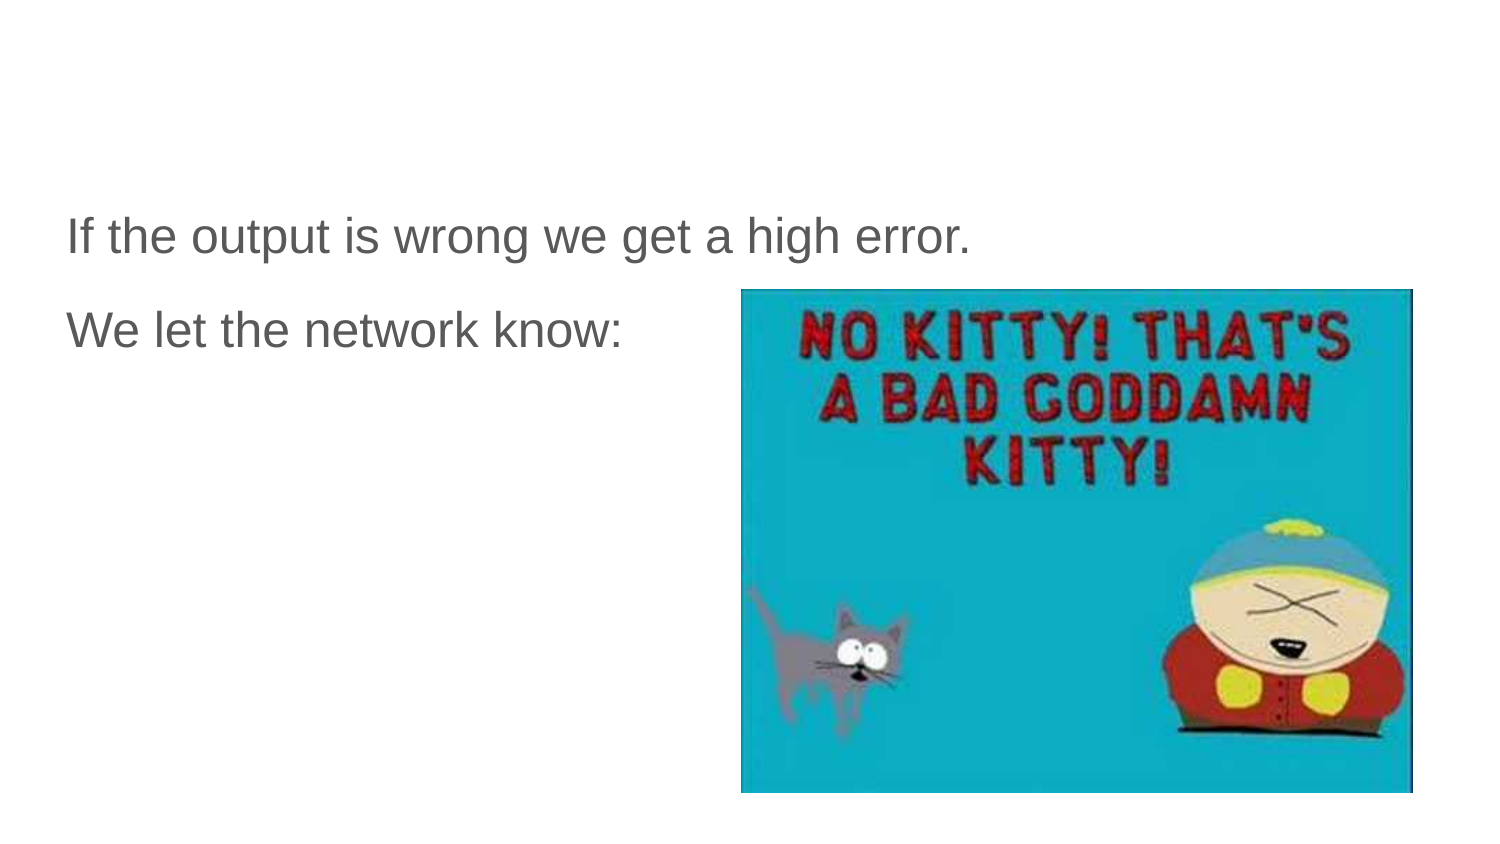

#
If the output is wrong we get a high error.
We let the network know: